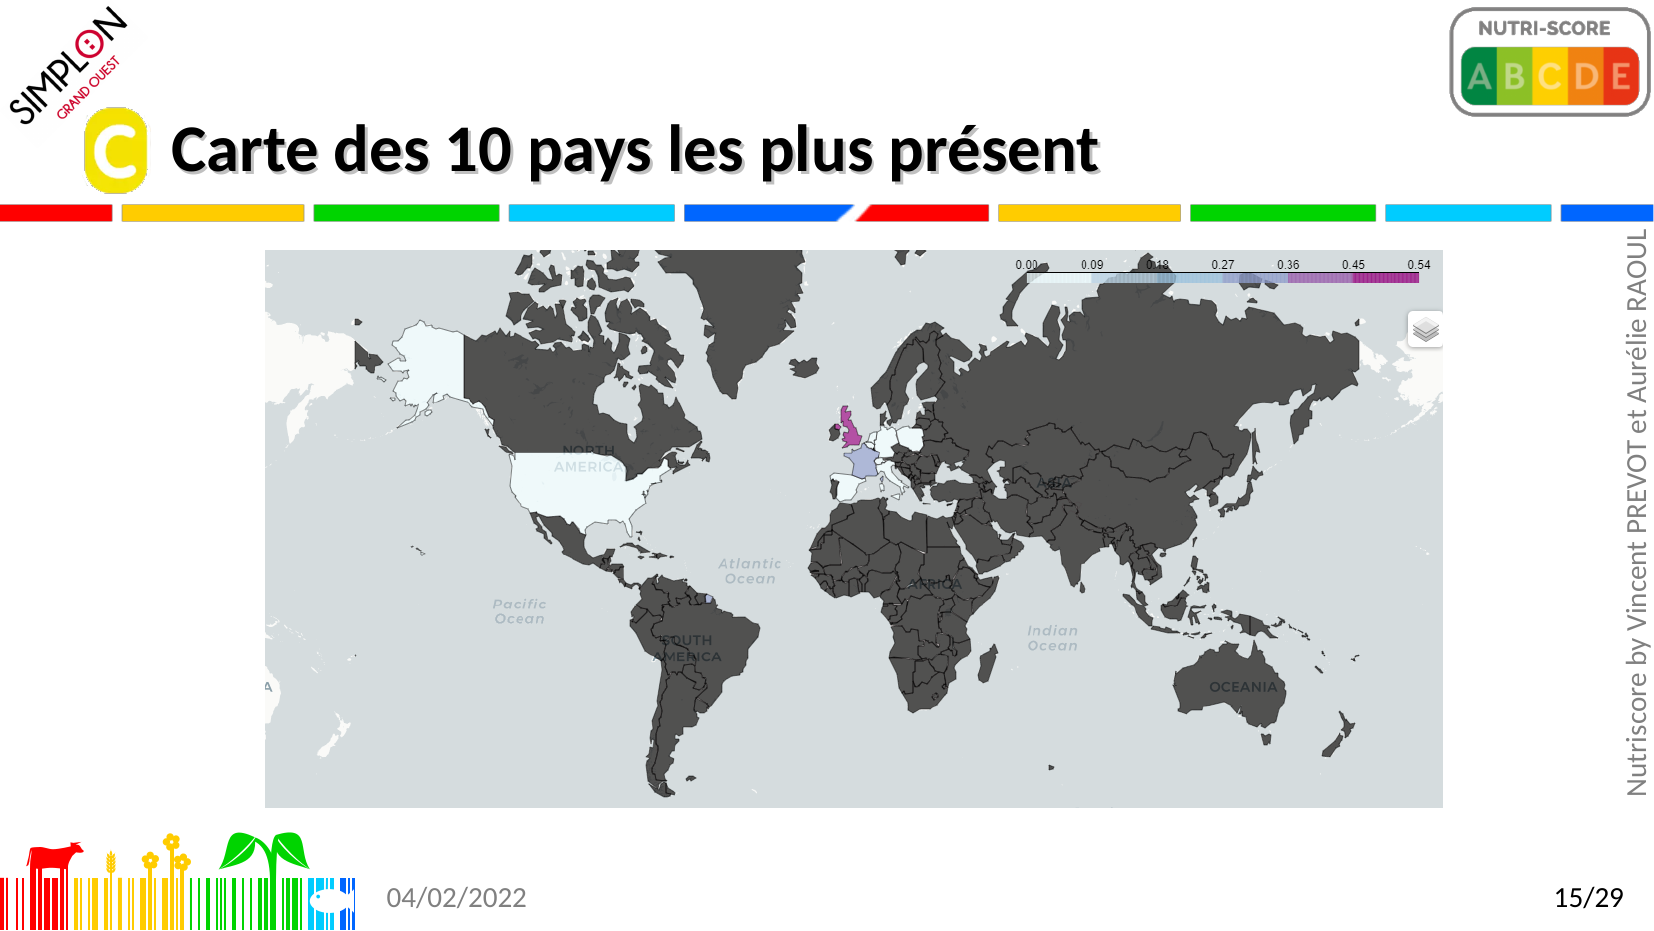

# Carte des 10 pays les plus présent
15